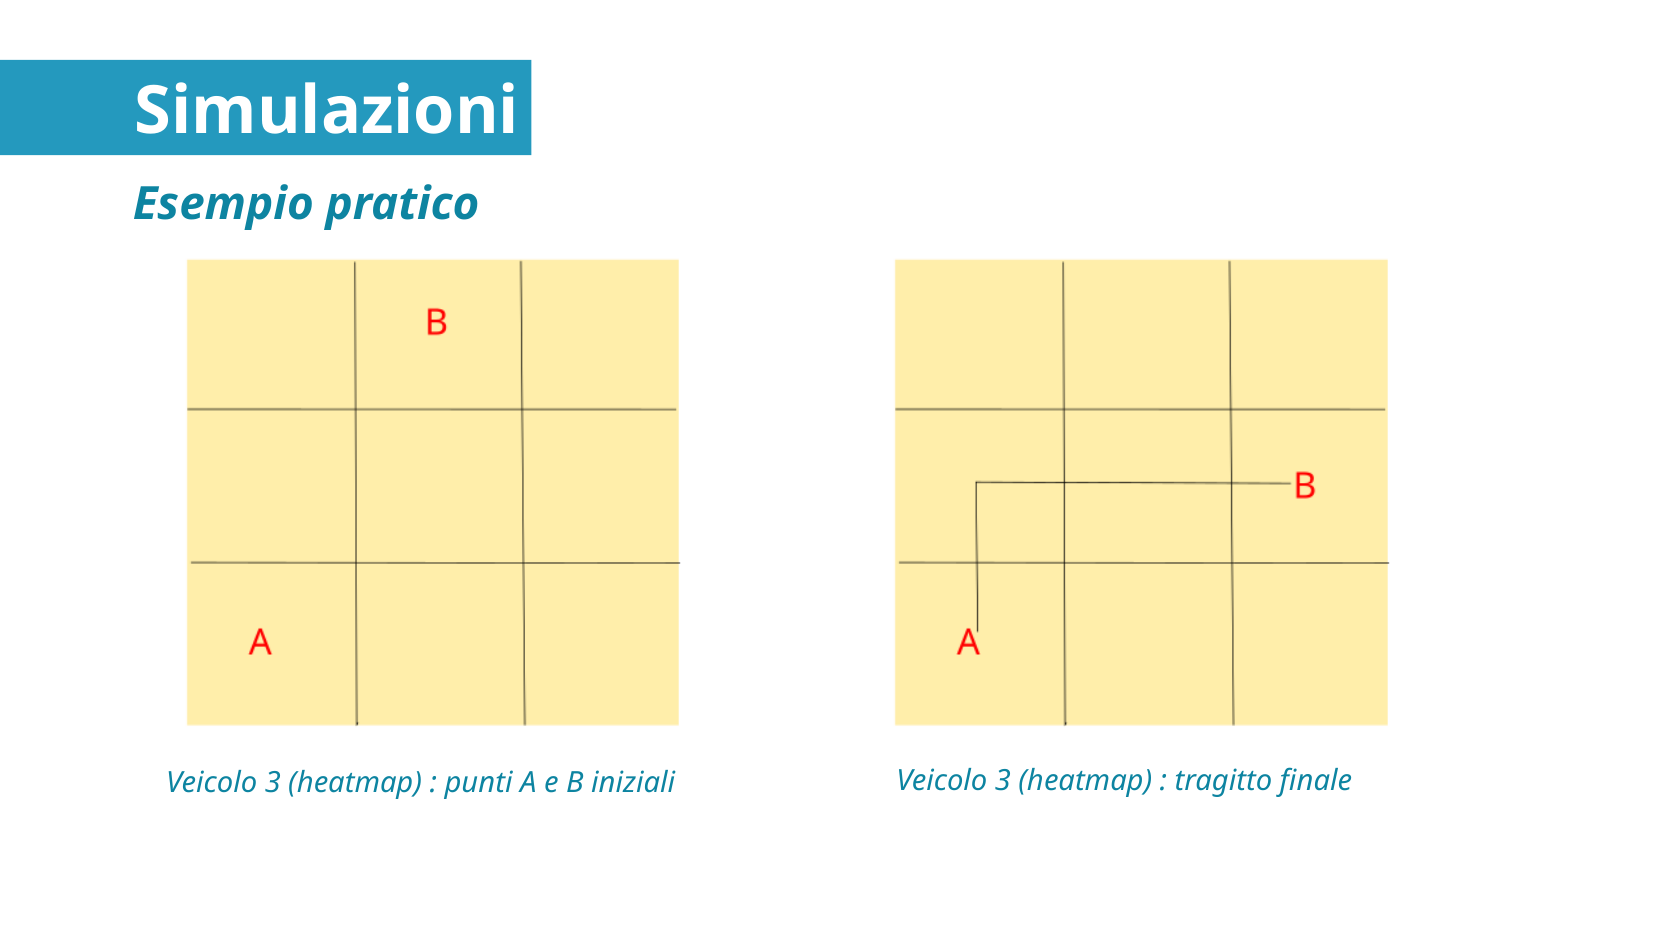

# Simulazioni
Esempio pratico
Veicolo 3 (heatmap) : tragitto finale
Veicolo 3 (heatmap) : punti A e B iniziali